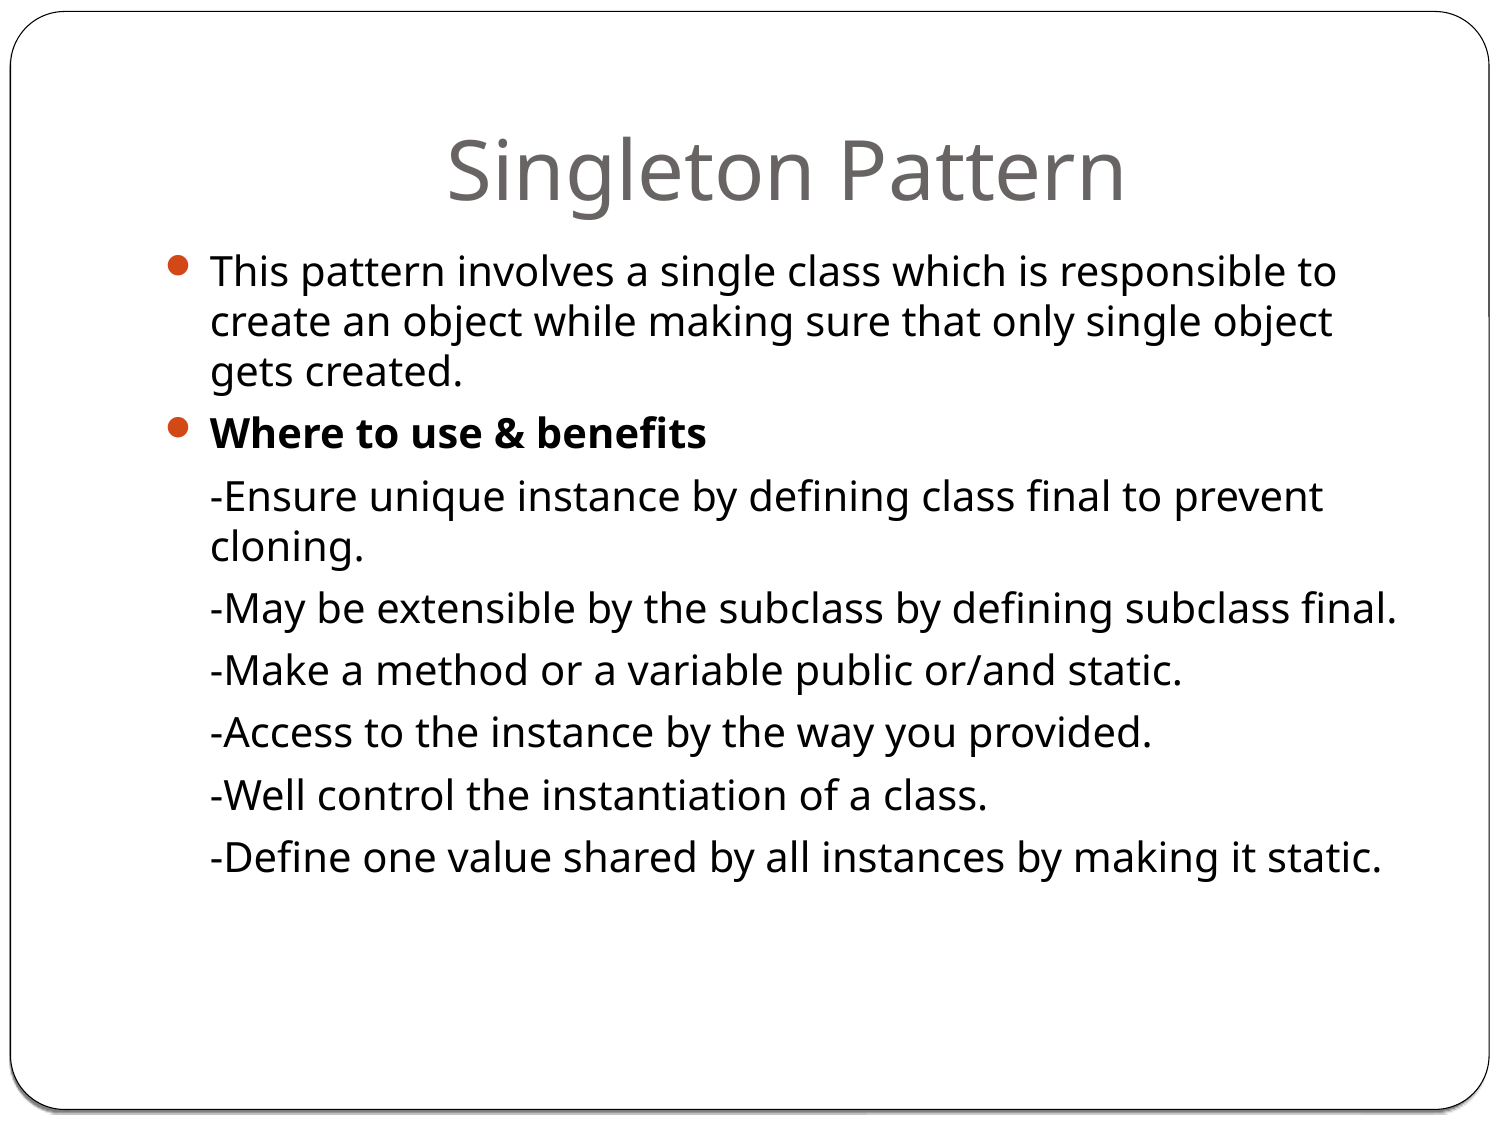

# Singleton Pattern
This pattern involves a single class which is responsible to create an object while making sure that only single object gets created.
Where to use & benefits
	-Ensure unique instance by defining class final to prevent cloning.
	-May be extensible by the subclass by defining subclass final.
	-Make a method or a variable public or/and static.
	-Access to the instance by the way you provided.
	-Well control the instantiation of a class.
	-Define one value shared by all instances by making it static.